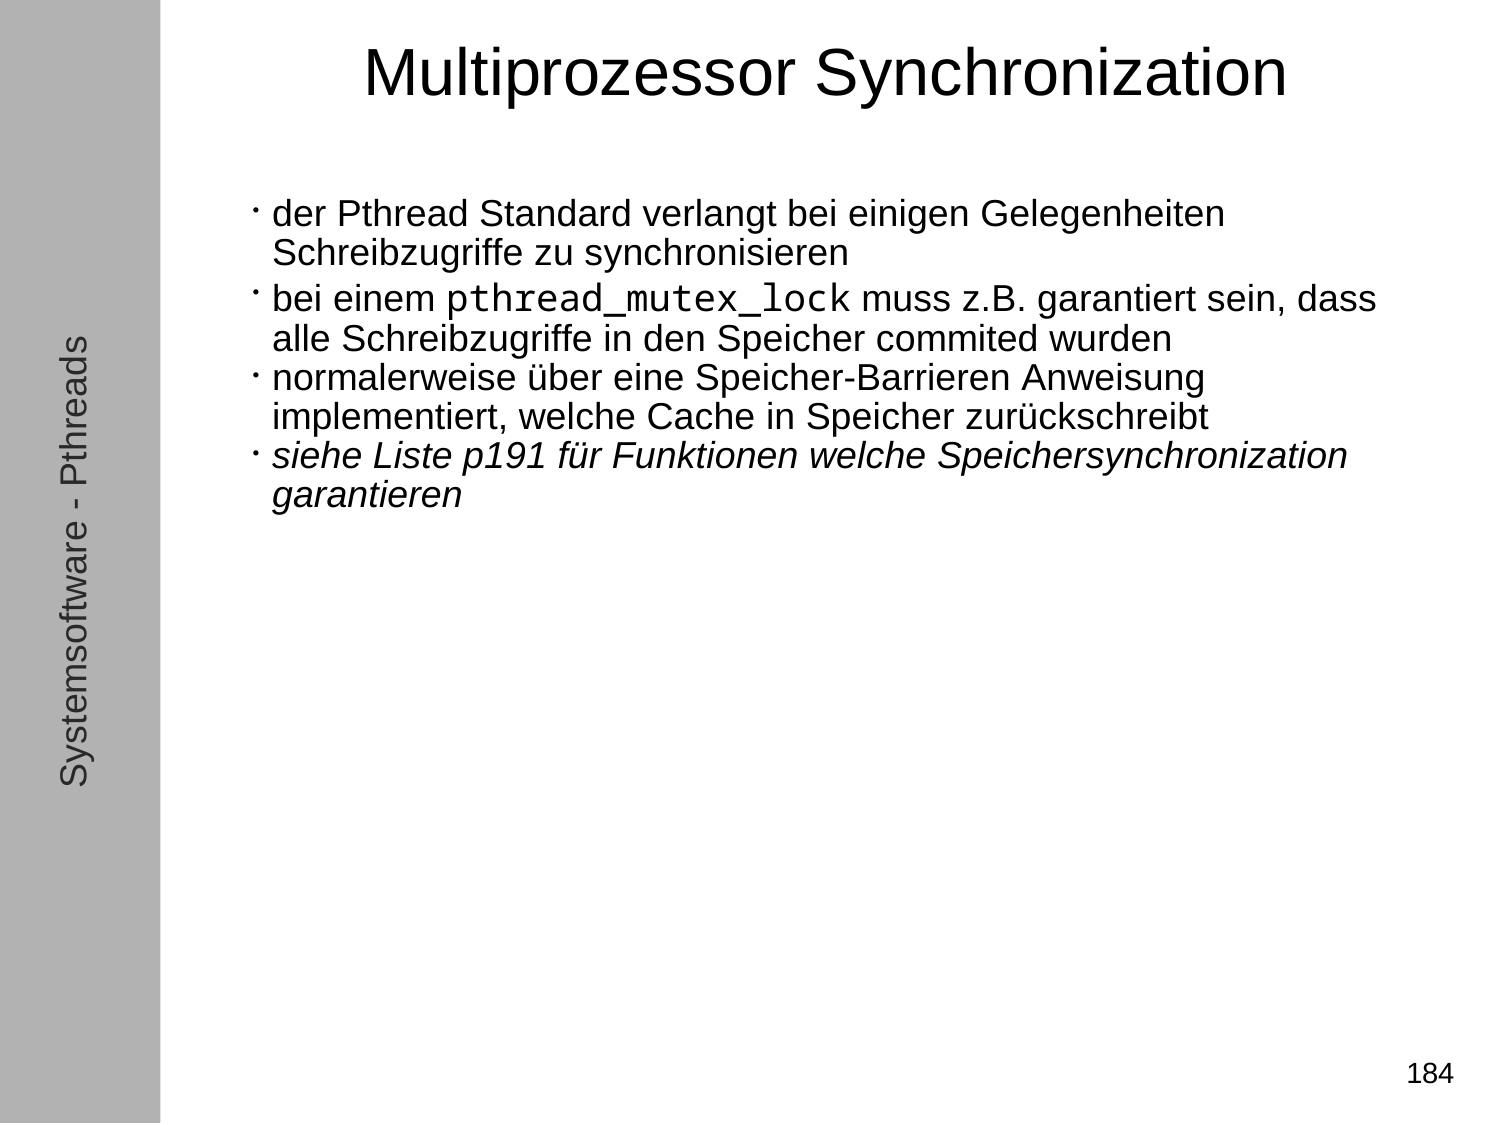

Multiprozessor Synchronization
der Pthread Standard verlangt bei einigen Gelegenheiten Schreibzugriffe zu synchronisieren
bei einem pthread_mutex_lock muss z.B. garantiert sein, dass alle Schreibzugriffe in den Speicher commited wurden
normalerweise über eine Speicher-Barrieren Anweisung implementiert, welche Cache in Speicher zurückschreibt
siehe Liste p191 für Funktionen welche Speichersynchronization garantieren
Systemsoftware - Pthreads